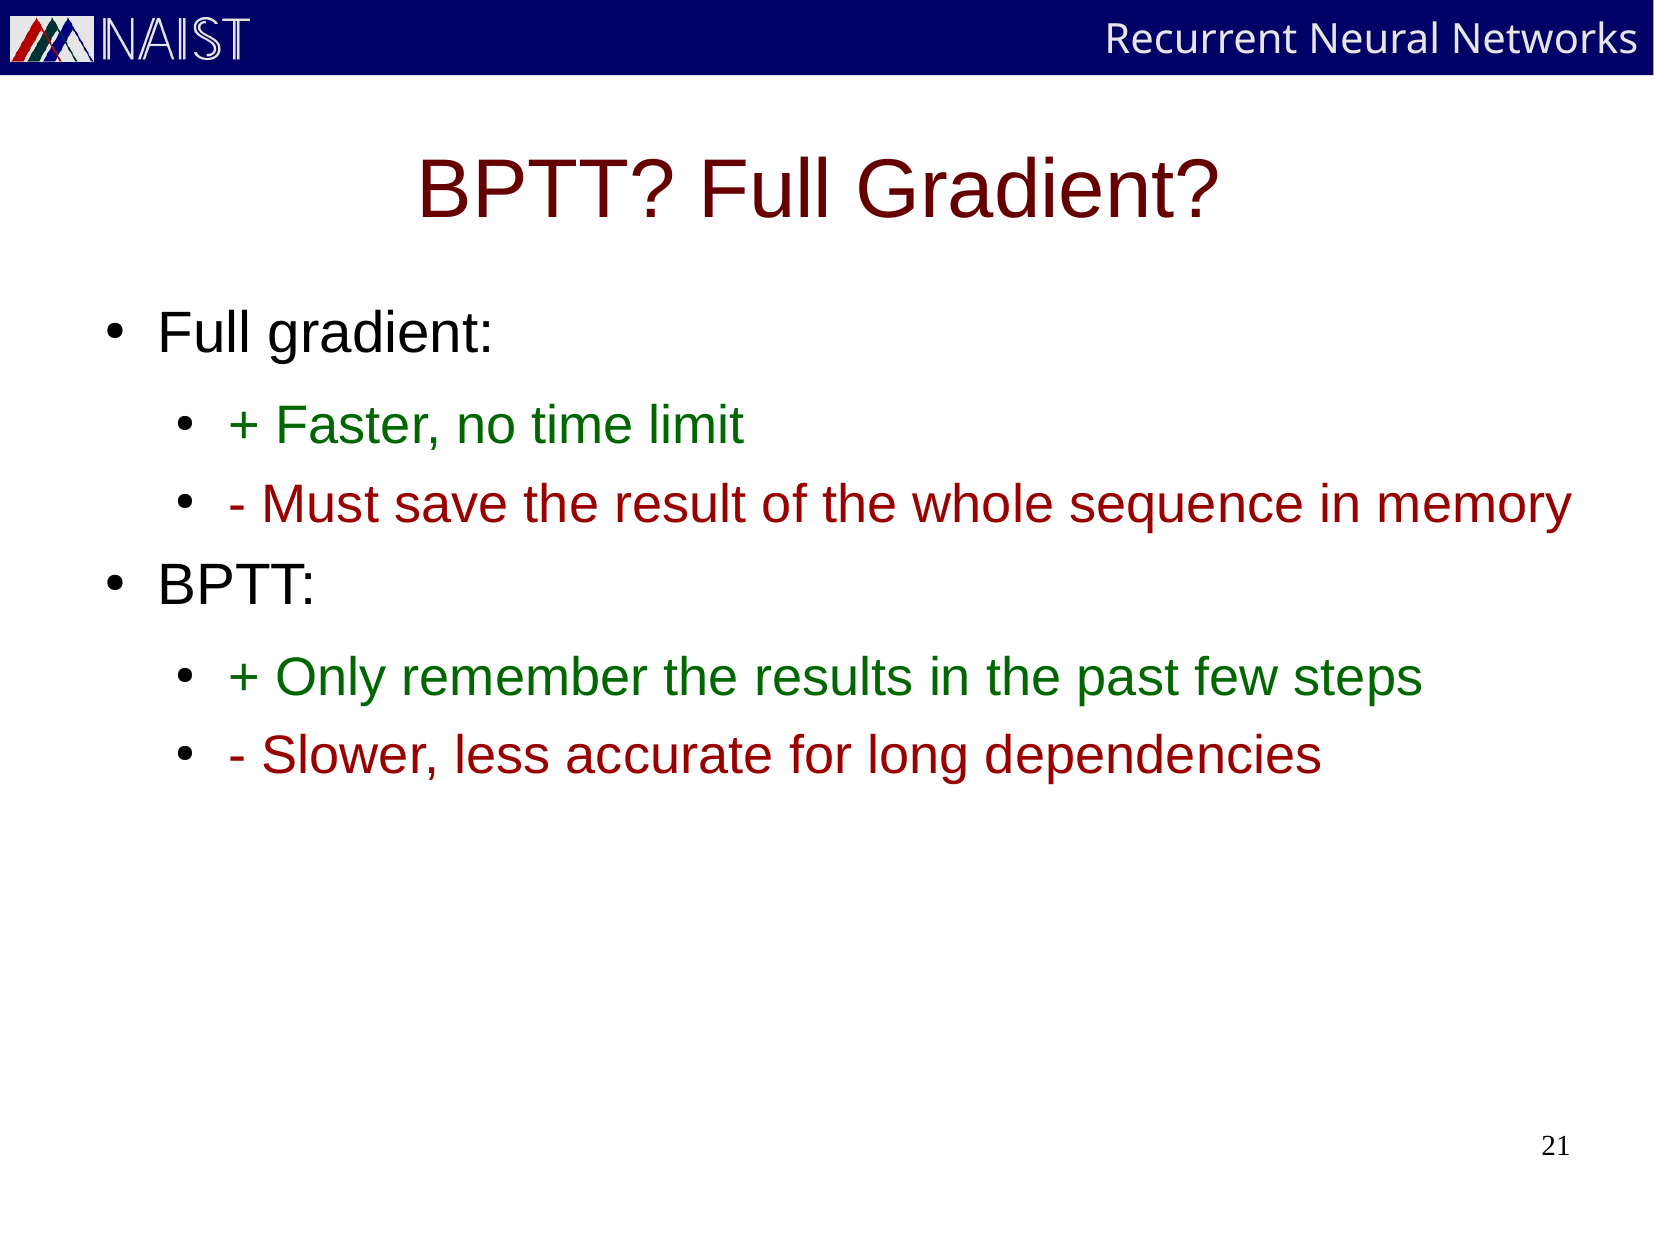

# BPTT? Full Gradient?
Full gradient:
+ Faster, no time limit
- Must save the result of the whole sequence in memory
BPTT:
+ Only remember the results in the past few steps
- Slower, less accurate for long dependencies
21